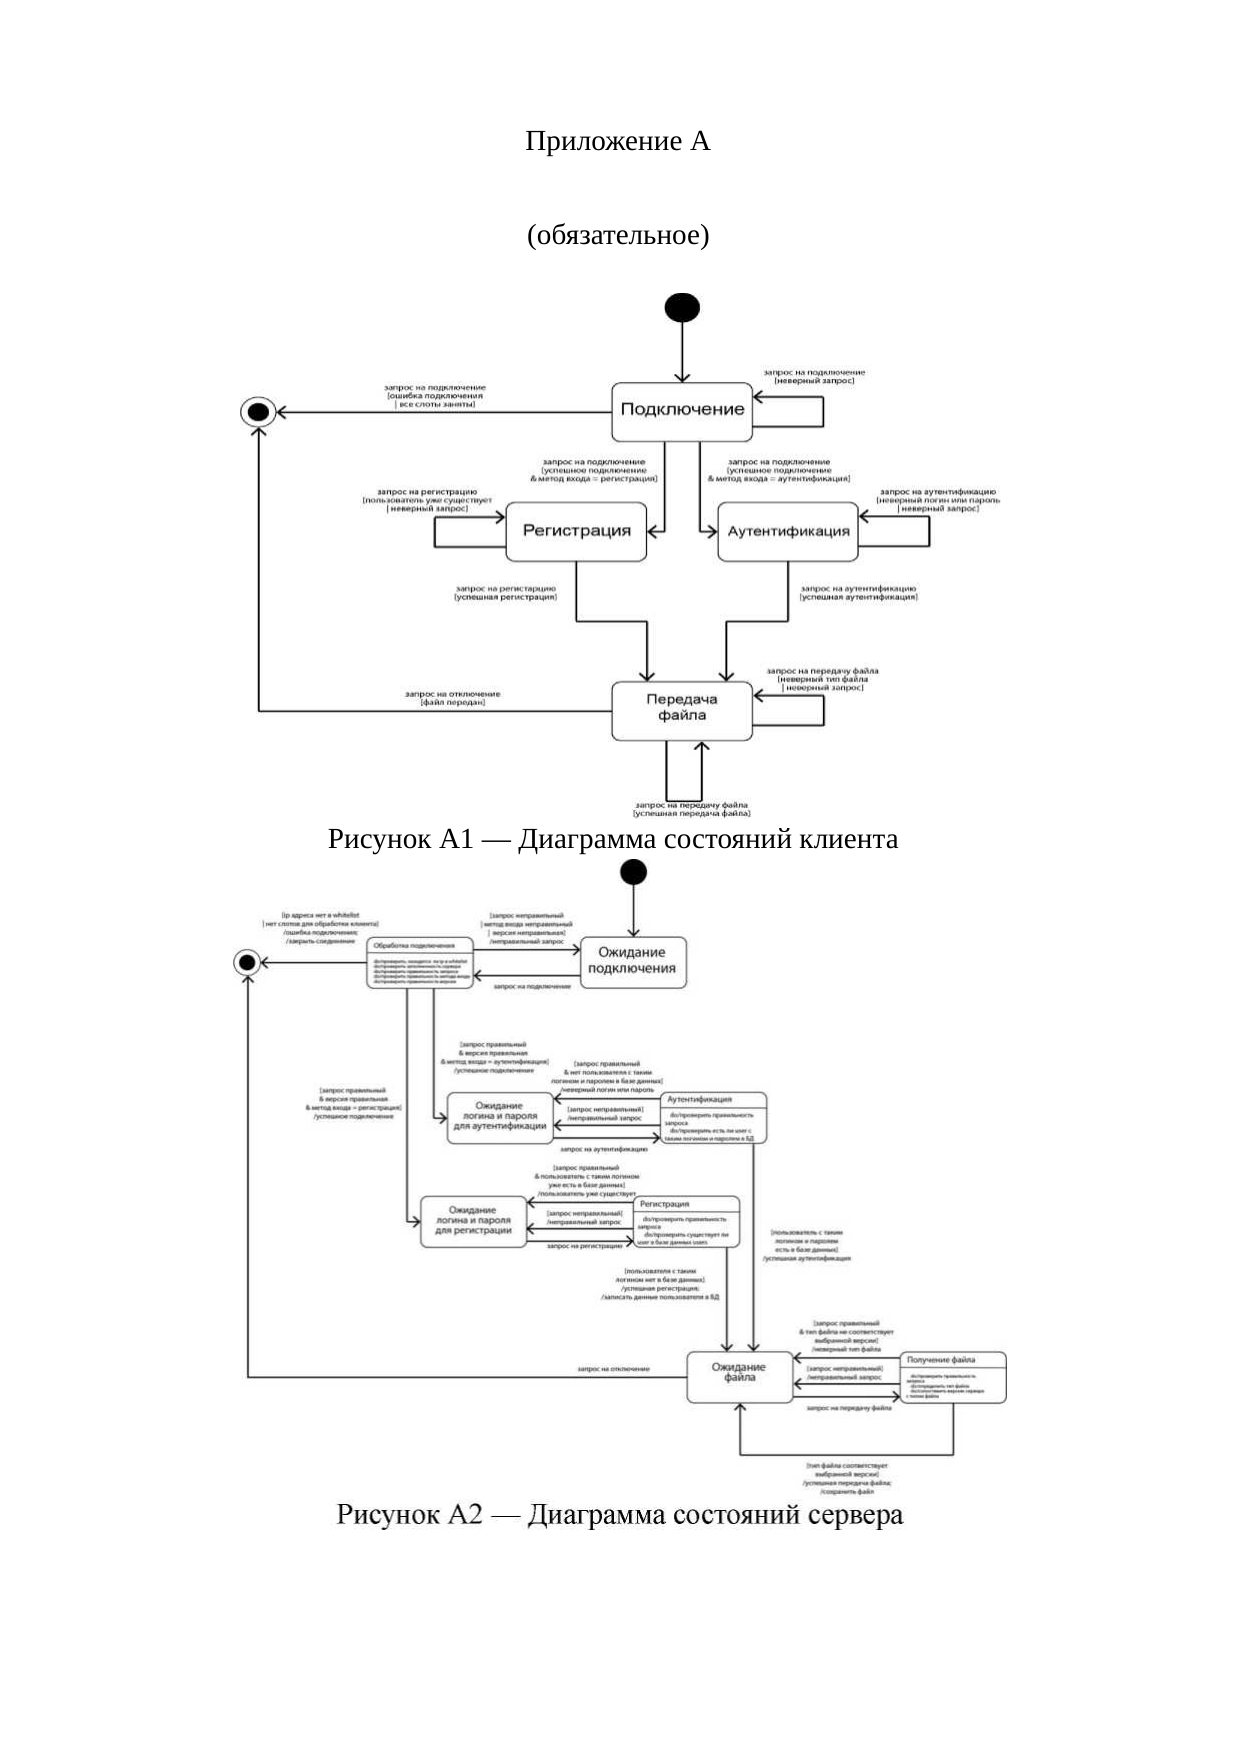

Приложение A
(обязательное)
Рисунок А1 — Диаграмма состояний клиента